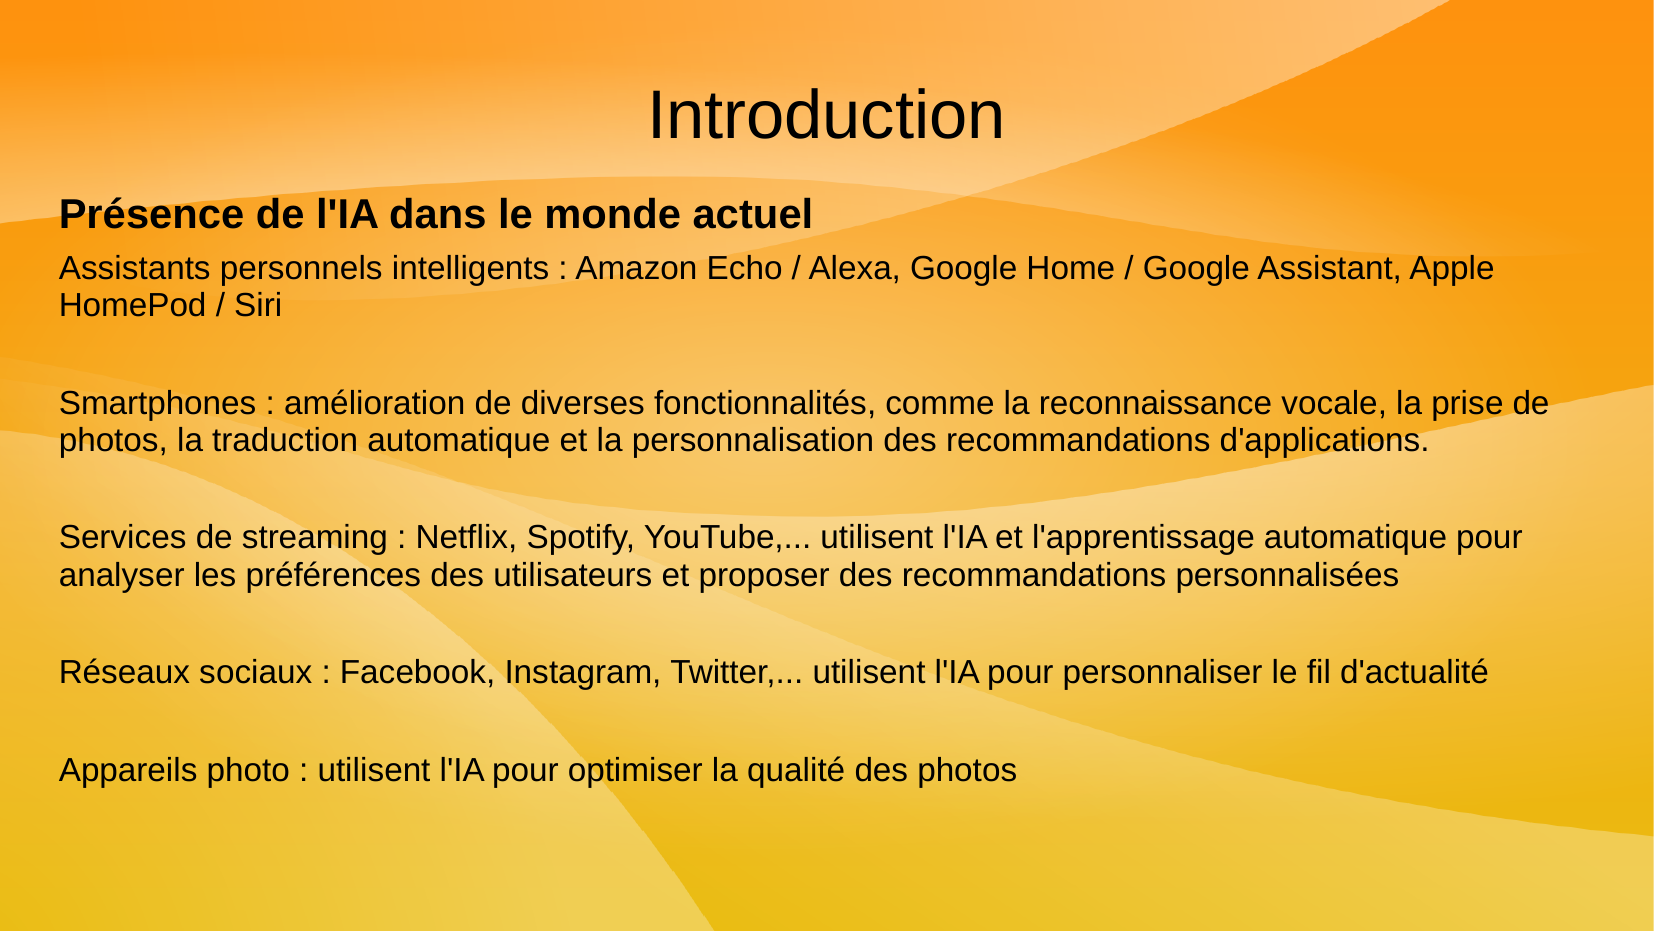

# Introduction
Présence de l'IA dans le monde actuel
Assistants personnels intelligents : Amazon Echo / Alexa, Google Home / Google Assistant, Apple HomePod / Siri
Smartphones : amélioration de diverses fonctionnalités, comme la reconnaissance vocale, la prise de photos, la traduction automatique et la personnalisation des recommandations d'applications.
Services de streaming : Netflix, Spotify, YouTube,... utilisent l'IA et l'apprentissage automatique pour analyser les préférences des utilisateurs et proposer des recommandations personnalisées
Réseaux sociaux : Facebook, Instagram, Twitter,... utilisent l'IA pour personnaliser le fil d'actualité
Appareils photo : utilisent l'IA pour optimiser la qualité des photos